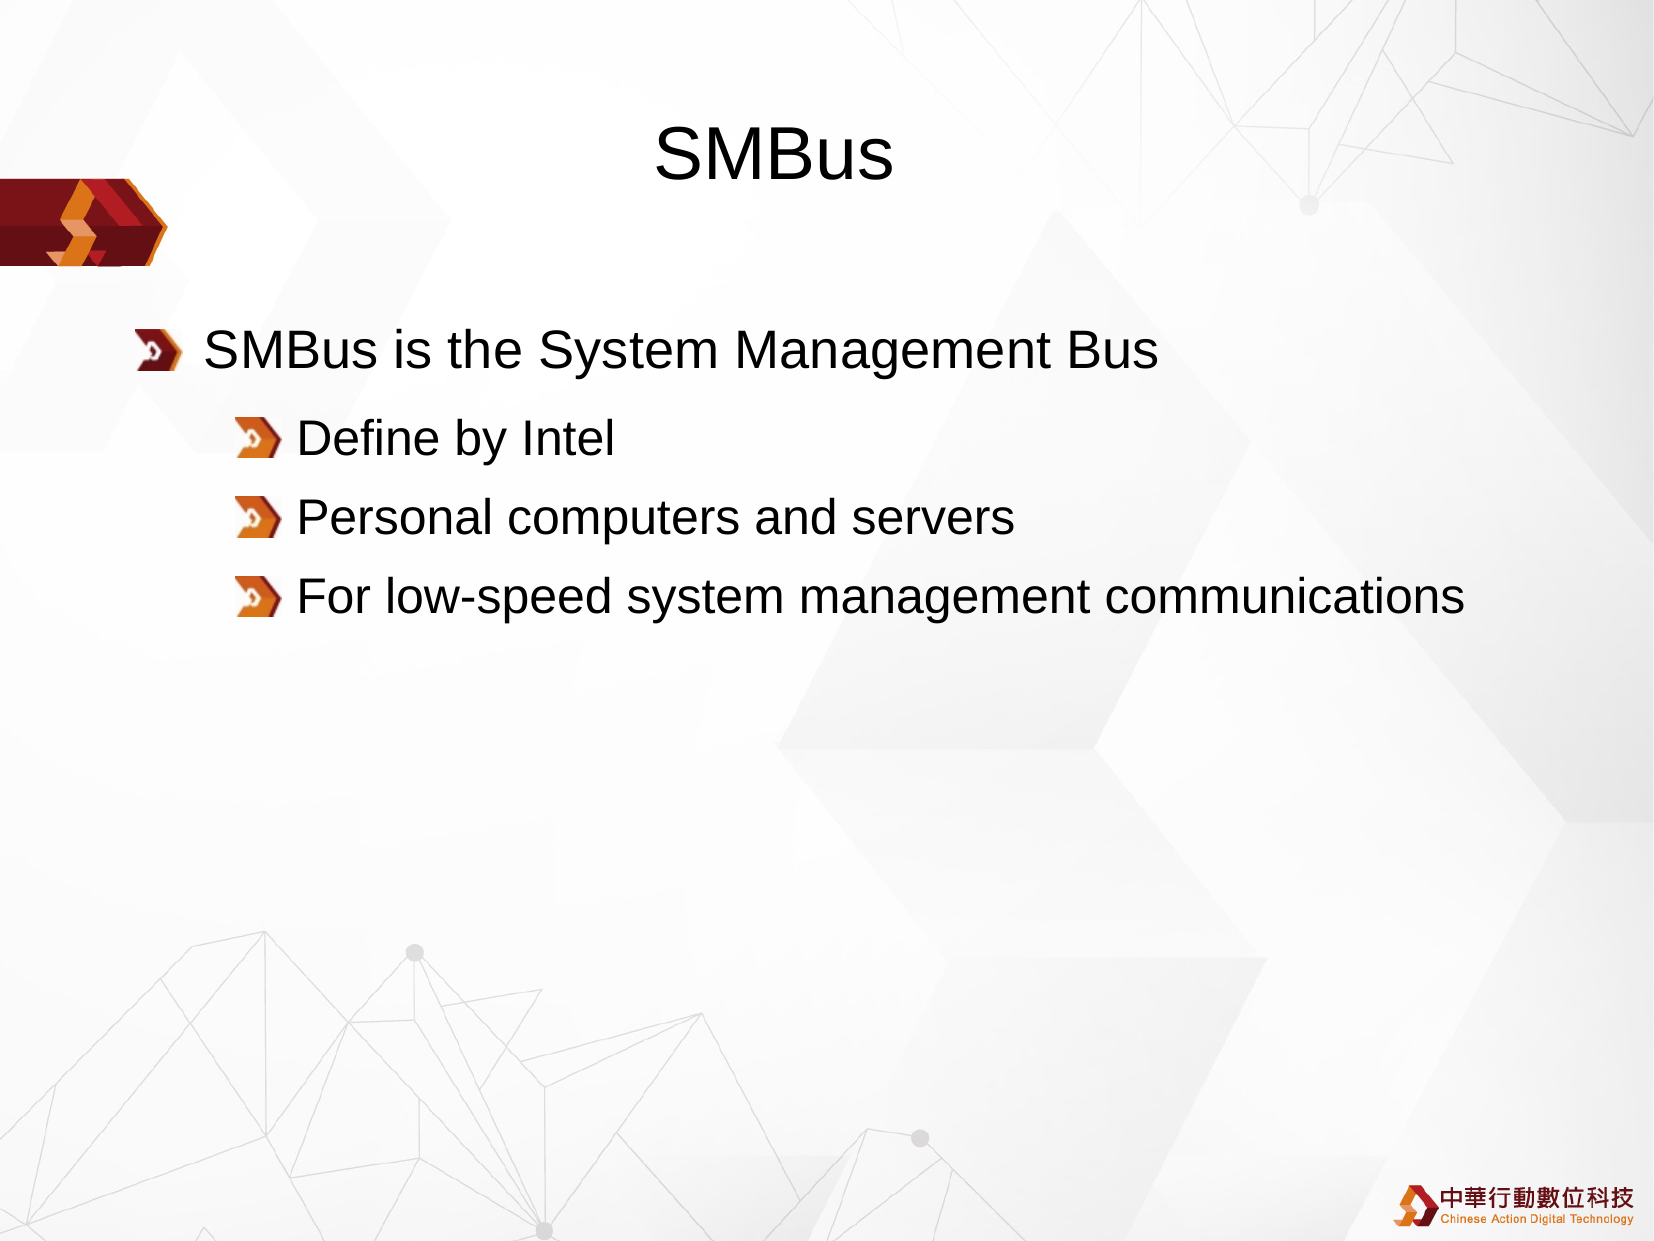

# SMBus
 SMBus is the System Management Bus
 Define by Intel
 Personal computers and servers
 For low-speed system management communications